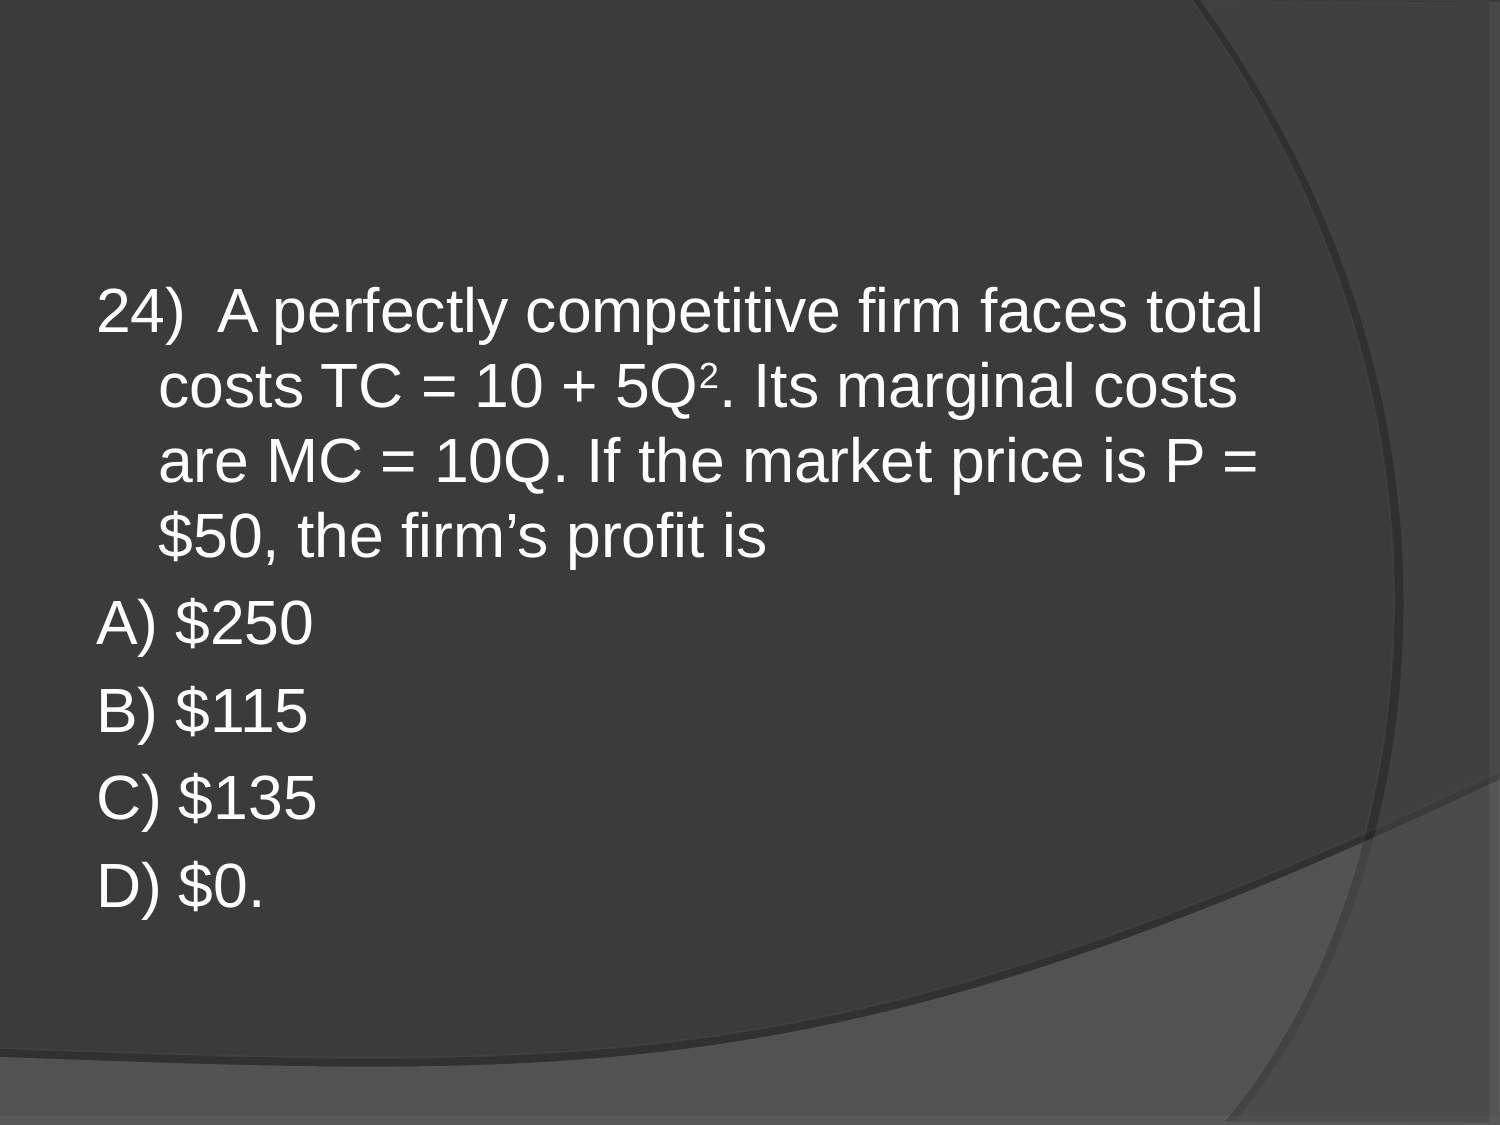

#
24) A perfectly competitive firm faces total costs TC = 10 + 5Q2. Its marginal costs are MC = 10Q. If the market price is P = $50, the firm’s profit is
A) $250
B) $115
C) $135
D) $0.